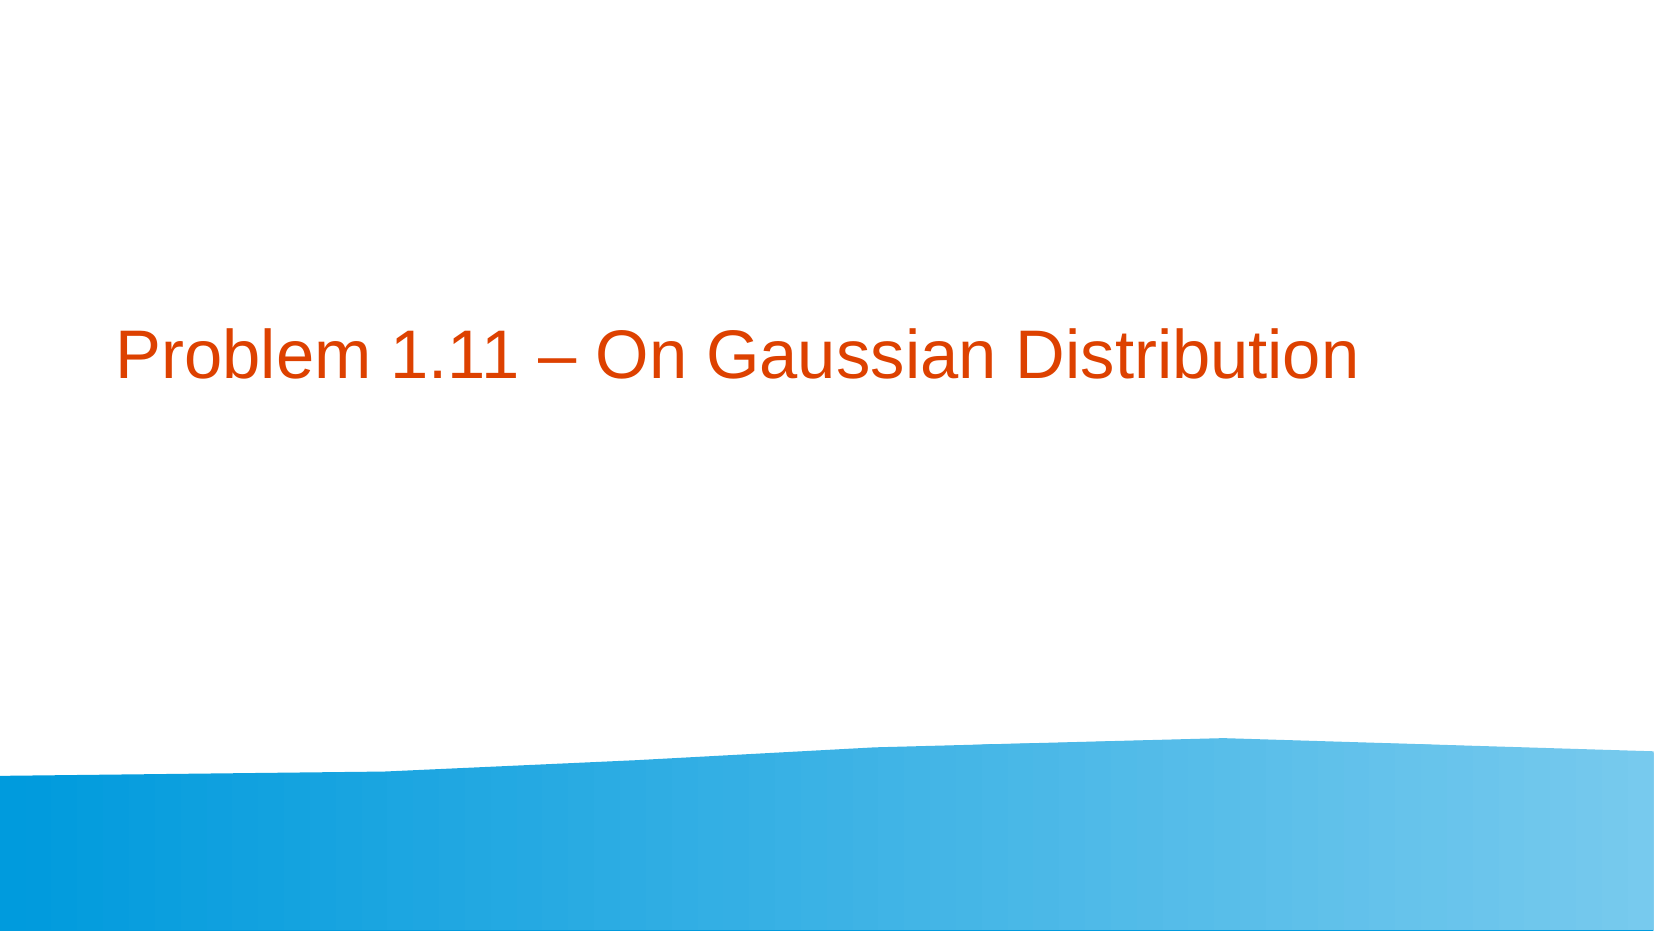

# Problem 1.11 – On Gaussian Distribution